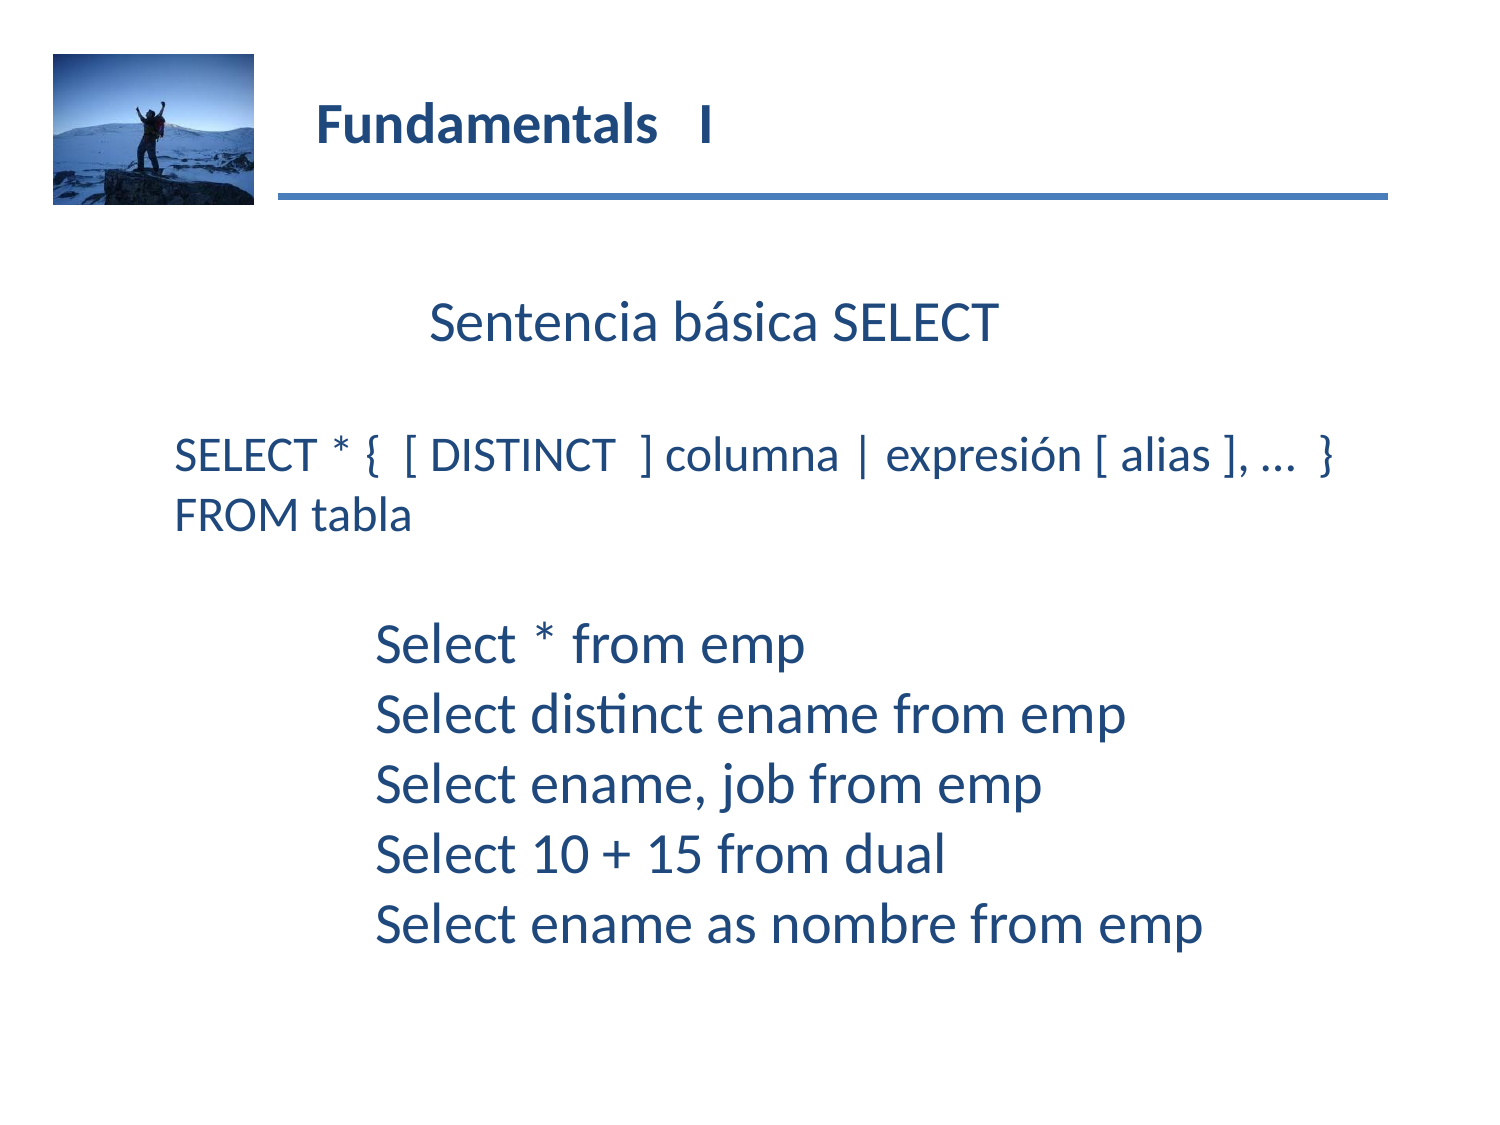

Fundamentals I
Sentencia básica SELECT
SELECT * { [ DISTINCT ] columna | expresión [ alias ], … }
FROM tabla
Select * from emp
Select distinct ename from emp
Select ename, job from emp
Select 10 + 15 from dual
Select ename as nombre from emp